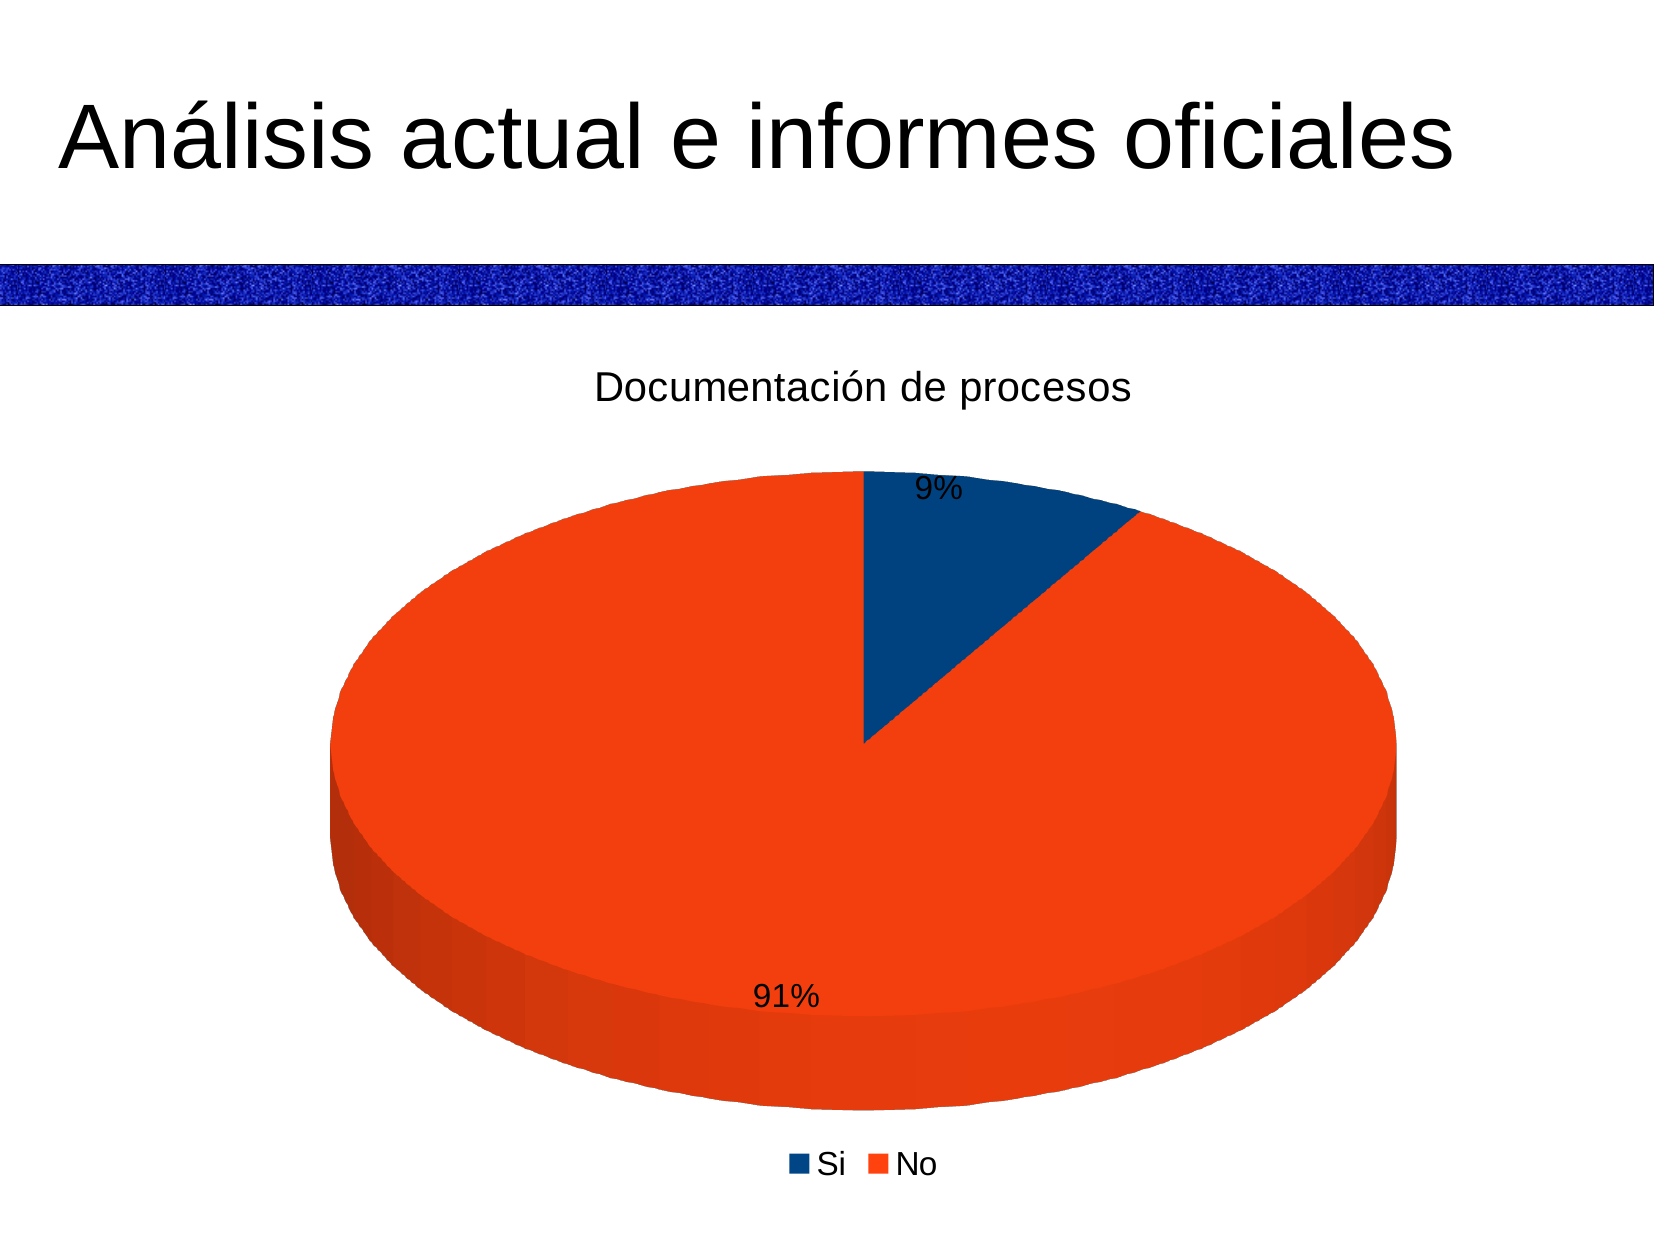

# Análisis actual e informes oficiales
[unsupported chart]